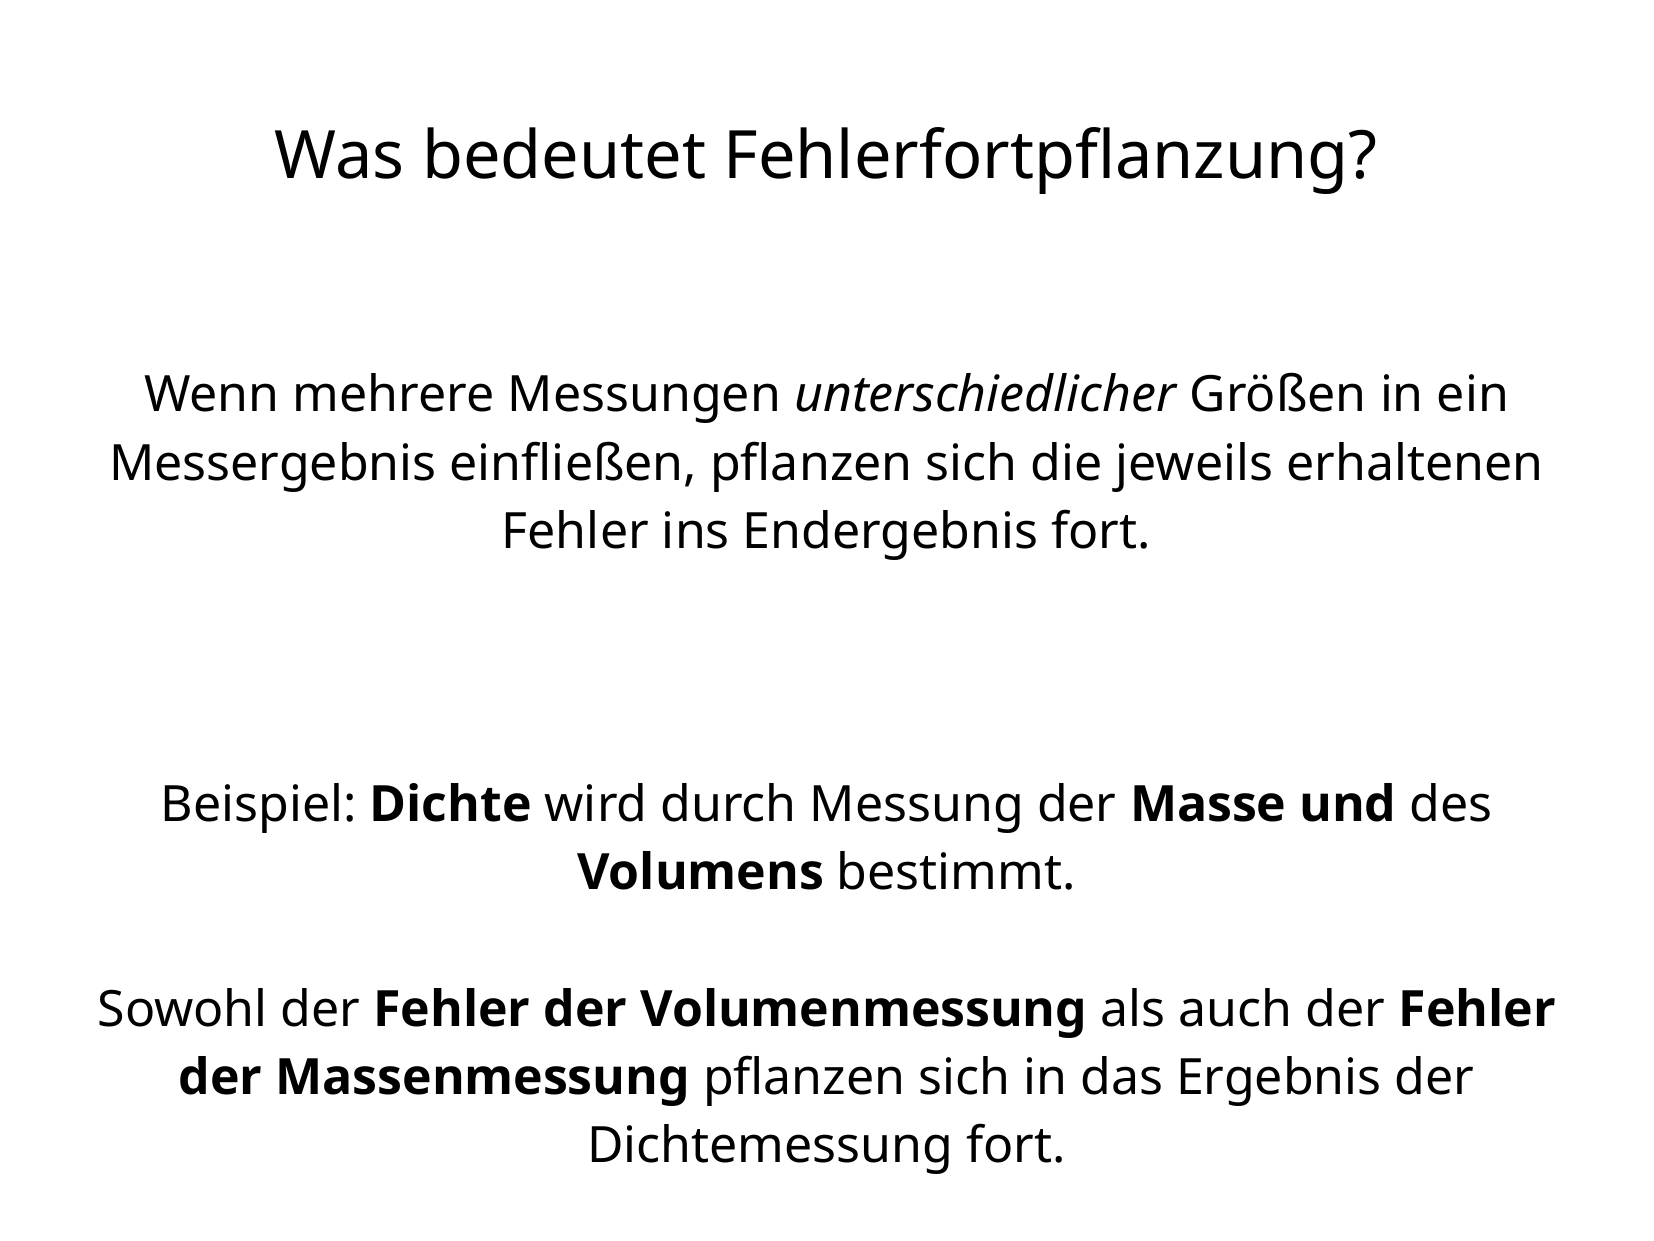

# Was bedeutet Fehlerfortpflanzung?
Wenn mehrere Messungen unterschiedlicher Größen in ein Messergebnis einfließen, pflanzen sich die jeweils erhaltenen Fehler ins Endergebnis fort.
Beispiel: Dichte wird durch Messung der Masse und des Volumens bestimmt.
Sowohl der Fehler der Volumenmessung als auch der Fehler der Massenmessung pflanzen sich in das Ergebnis der Dichtemessung fort.